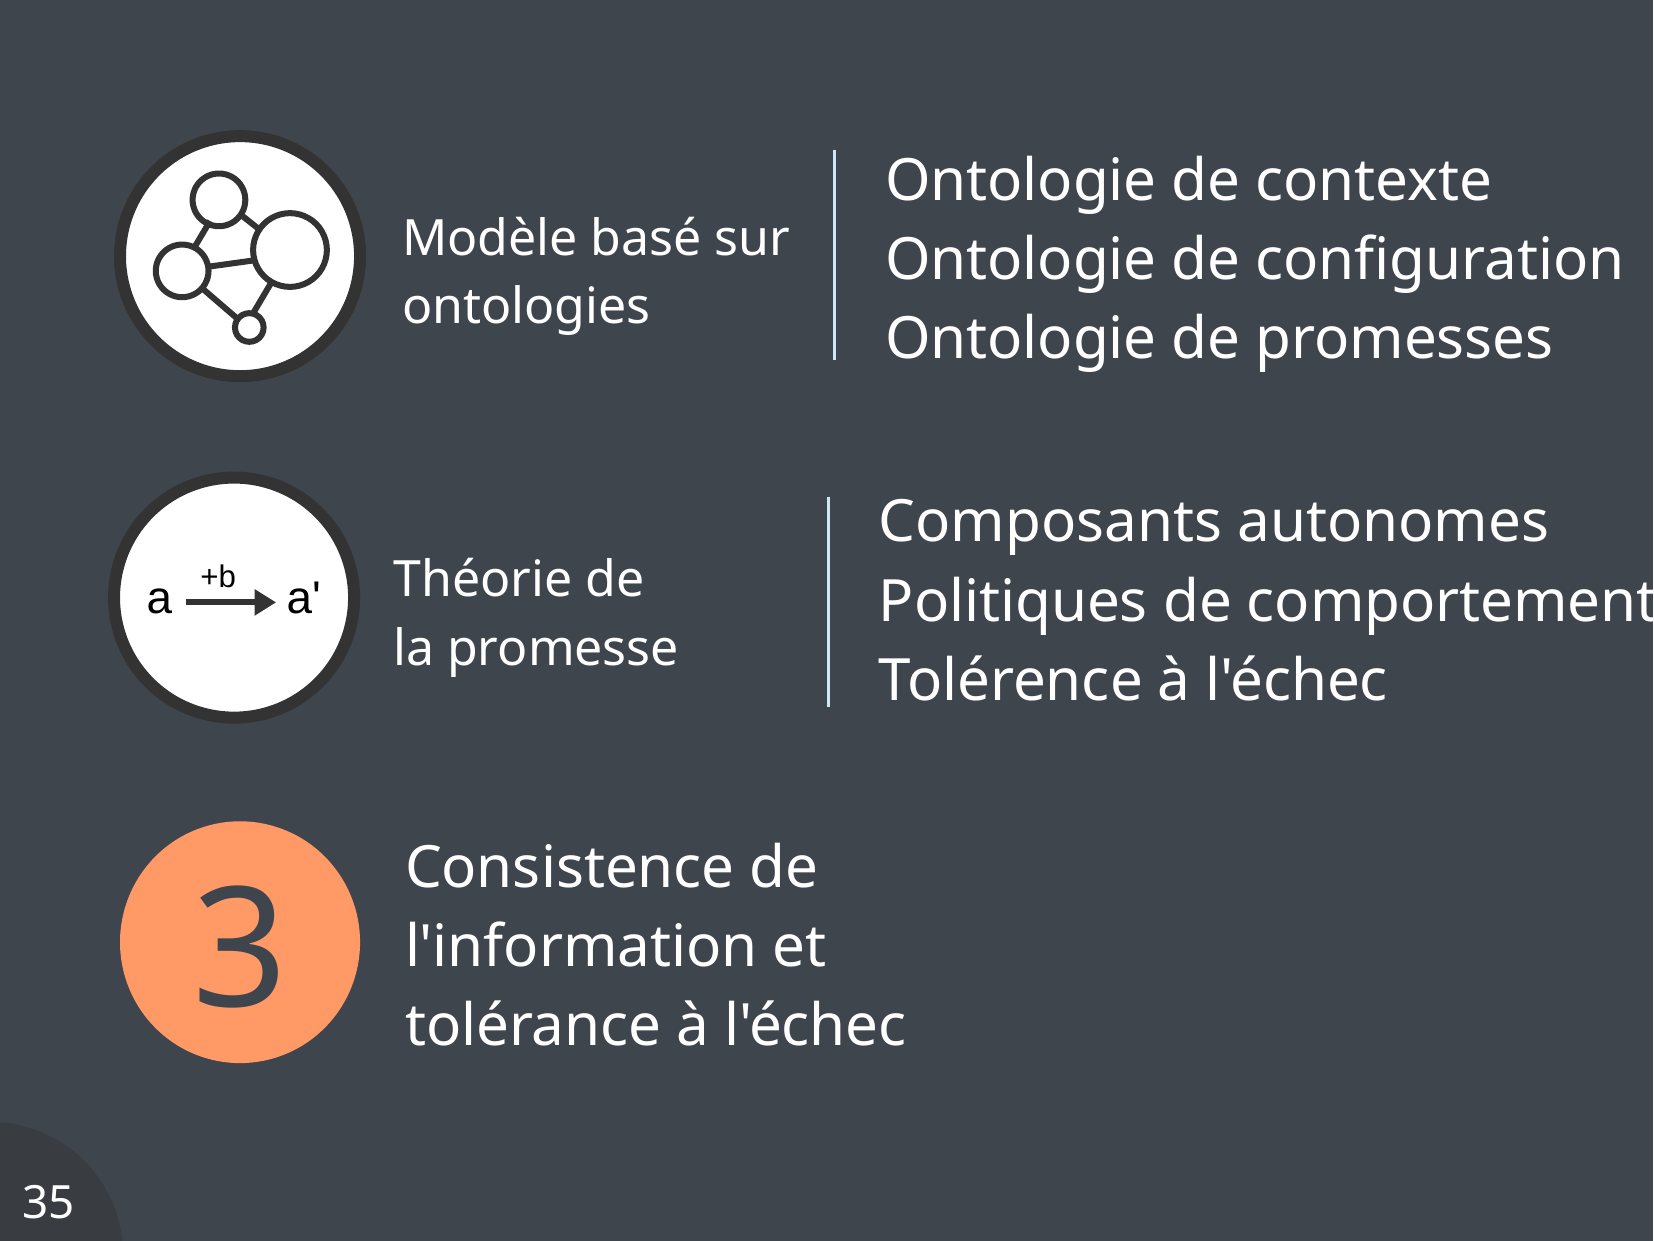

1
# Ontologie de contexte Ontologie de configuration Ontologie de promesses
Modèle basé sur
ontologies
2
Composants autonomes
Politiques de comportement
Tolérence à l'échec
 a a'
Théorie de
la promesse
+b
3
Consistence de
l'information et
tolérance à l'échec
35